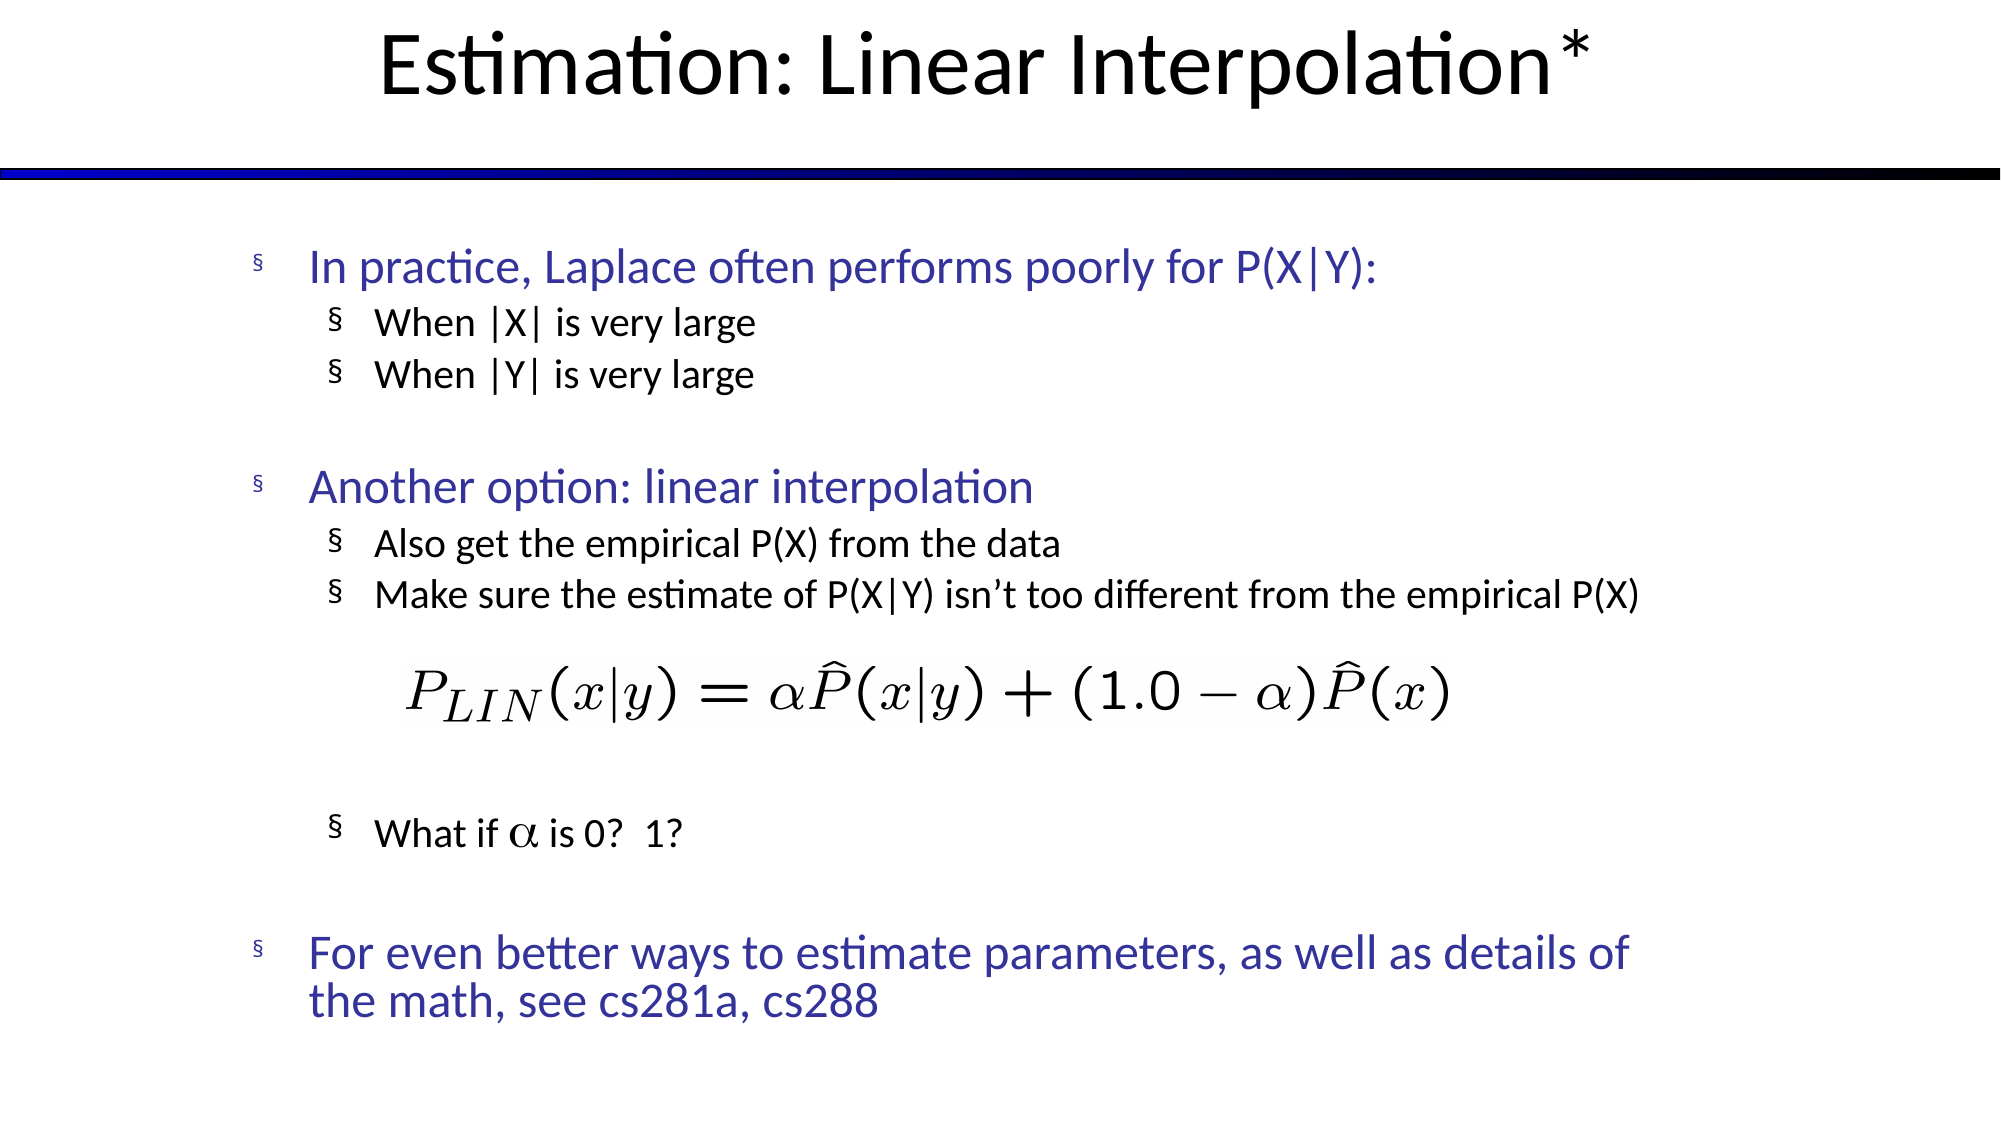

# Estimation: Linear Interpolation*
In practice, Laplace often performs poorly for P(X|Y):
When |X| is very large
When |Y| is very large
Another option: linear interpolation
Also get the empirical P(X) from the data
Make sure the estimate of P(X|Y) isn’t too different from the empirical P(X)
What if  is 0? 1?
For even better ways to estimate parameters, as well as details of the math, see cs281a, cs288